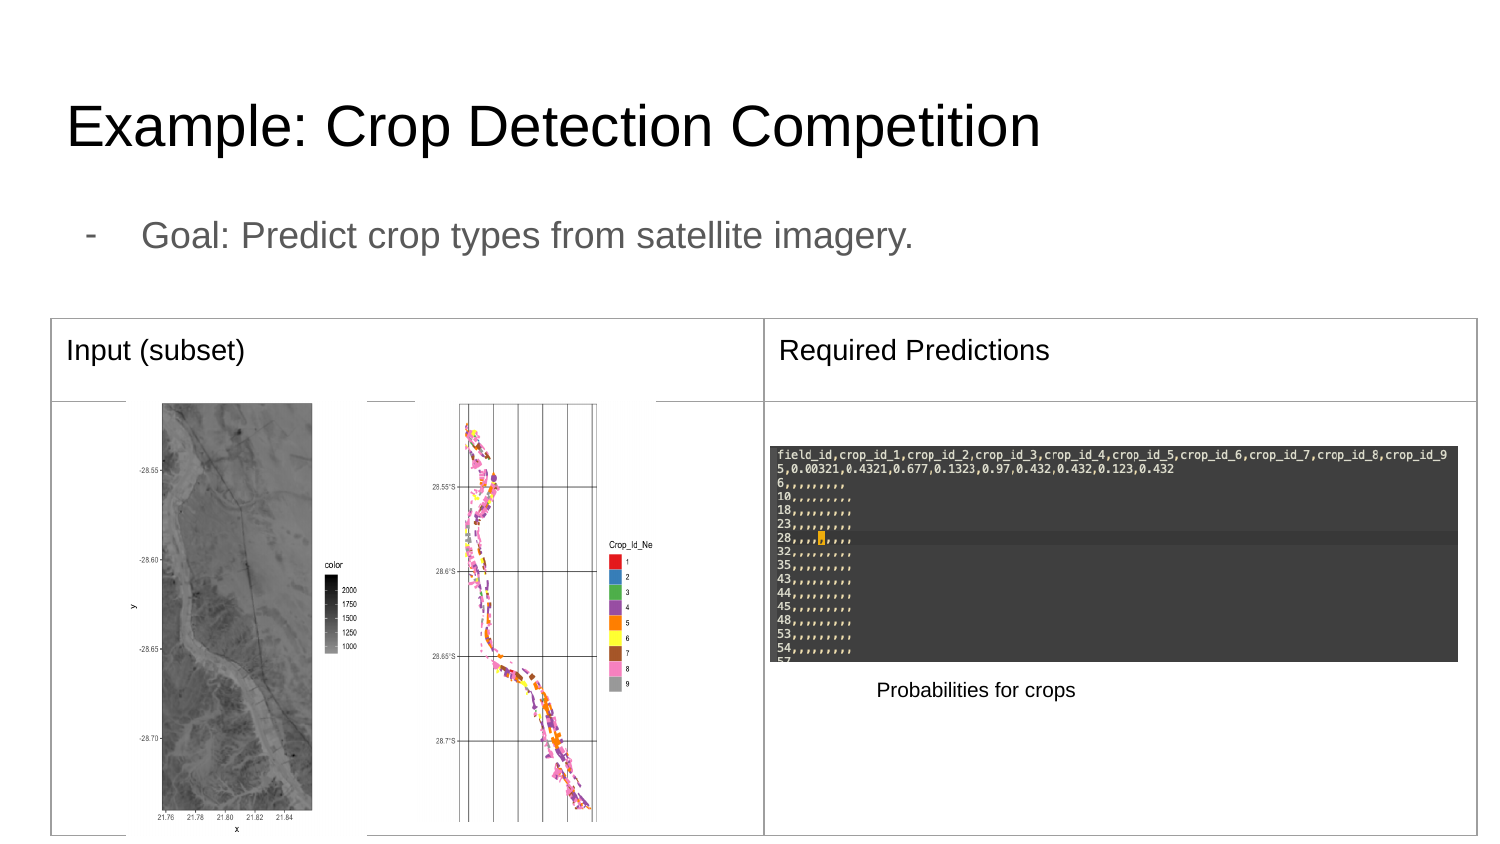

# Example: Crop Detection Competition
Goal: Predict crop types from satellite imagery.
| Input (subset) | Required Predictions |
| --- | --- |
| | |
Probabilities for crops